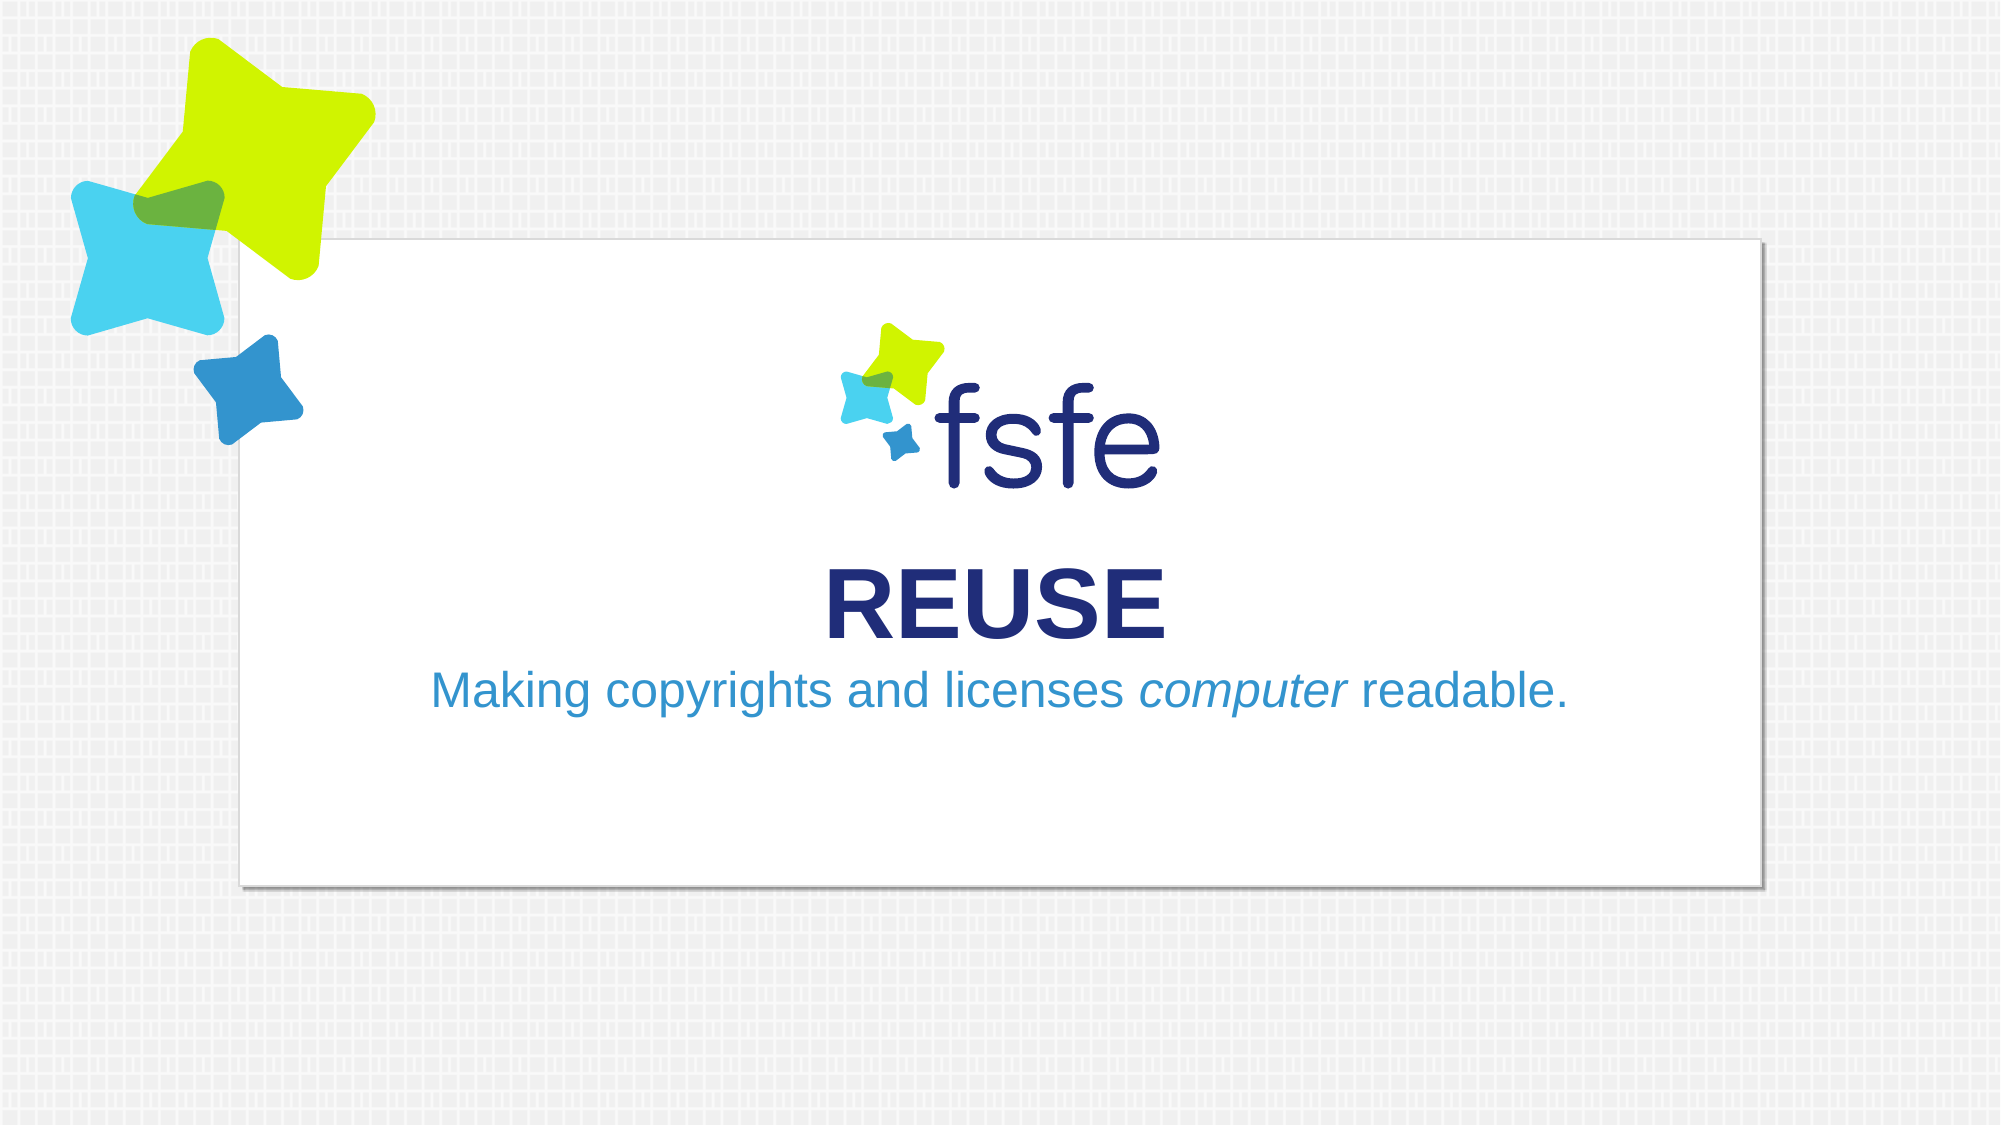

# REUSE
Making copyrights and licenses computer readable.